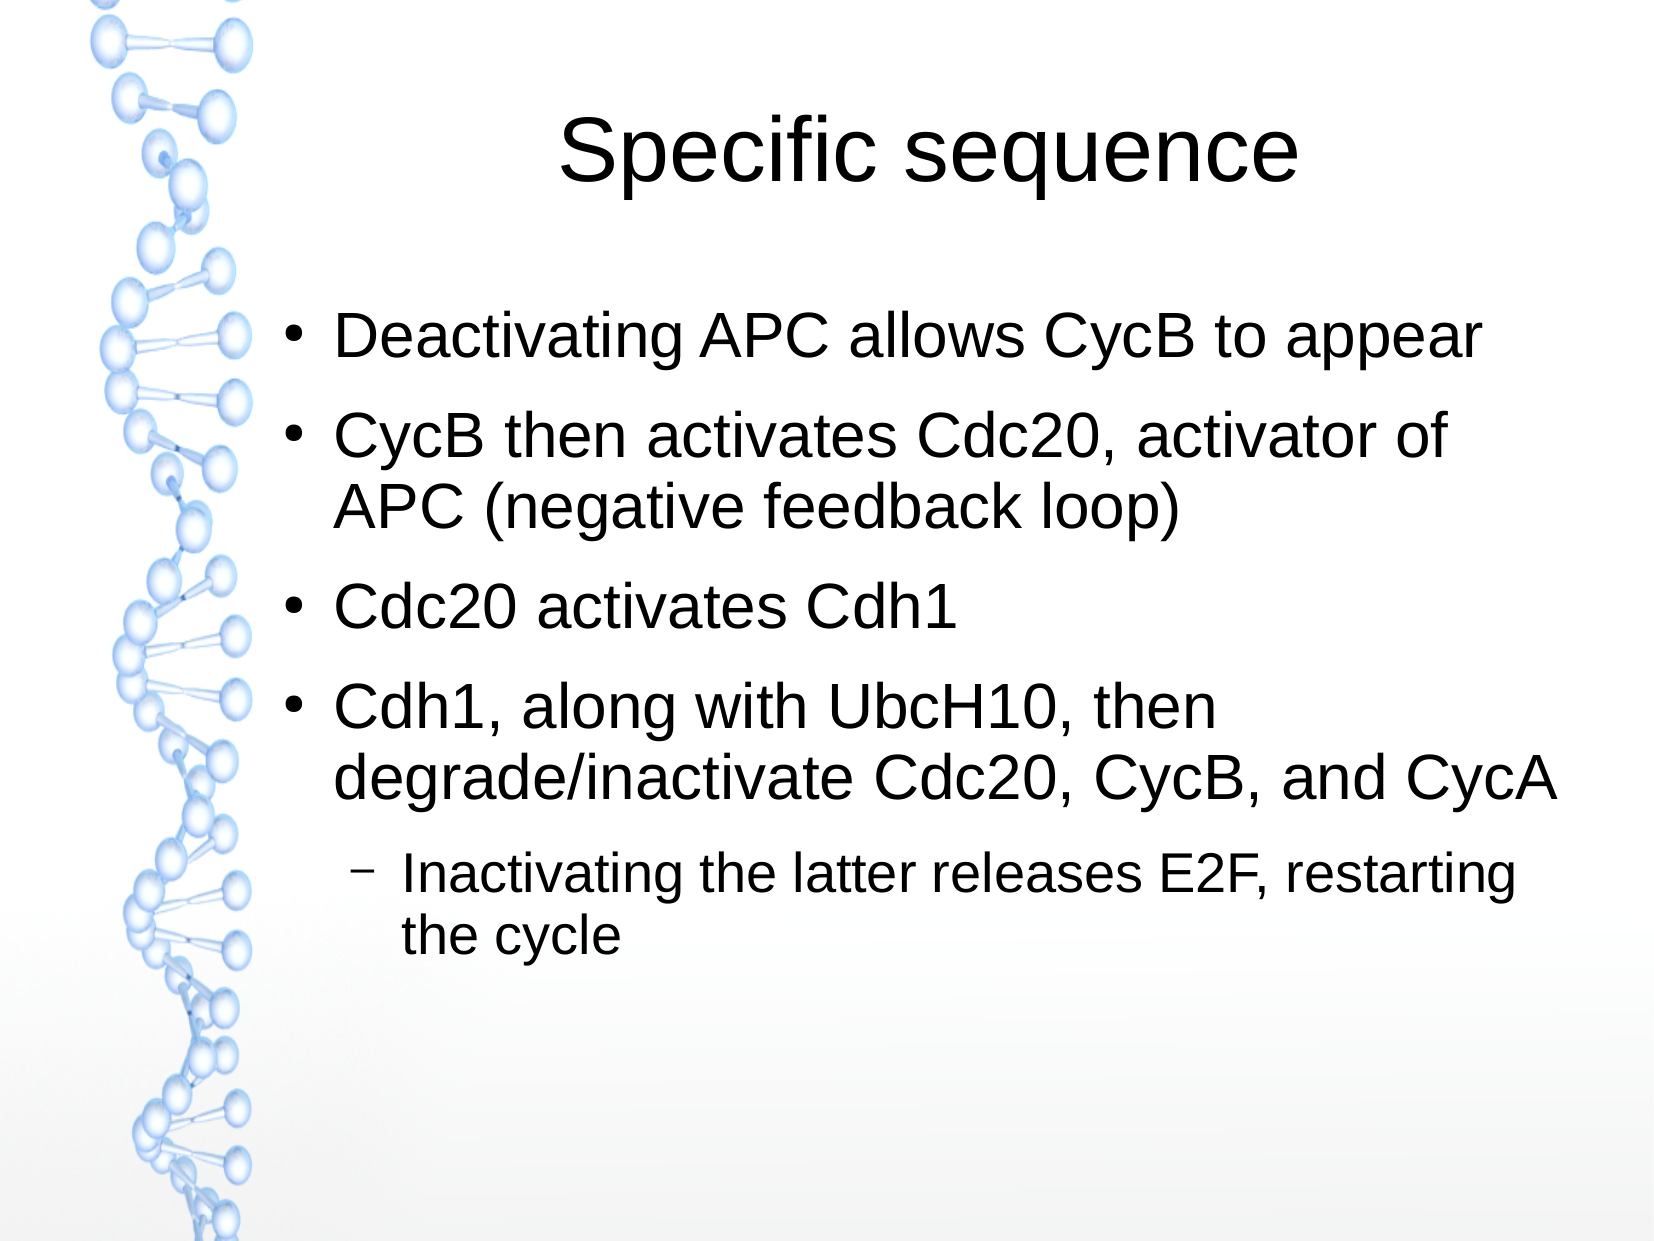

# Specific sequence
Deactivating APC allows CycB to appear
CycB then activates Cdc20, activator of APC (negative feedback loop)
Cdc20 activates Cdh1
Cdh1, along with UbcH10, then degrade/inactivate Cdc20, CycB, and CycA
Inactivating the latter releases E2F, restarting the cycle